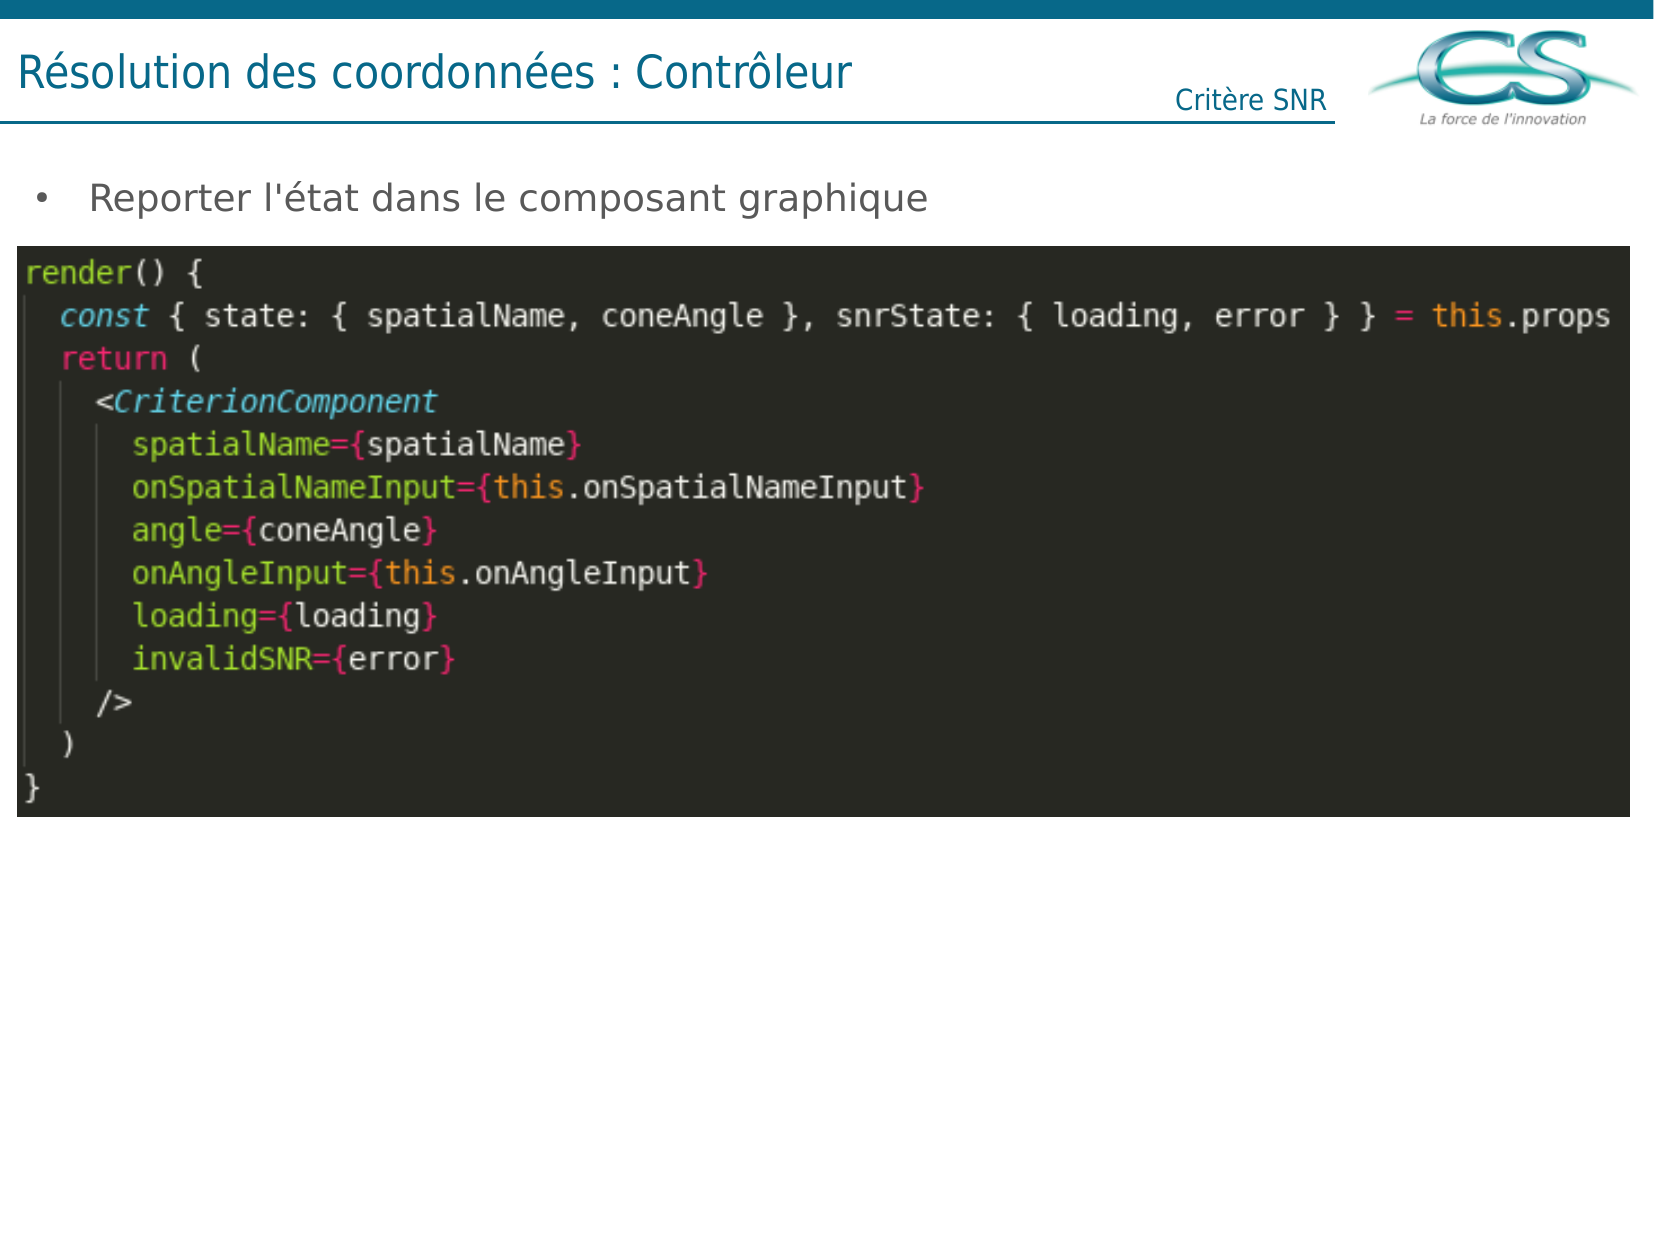

Résolution des coordonnées : Contrôleur
Critère SNR
# Reporter l'état dans le composant graphique